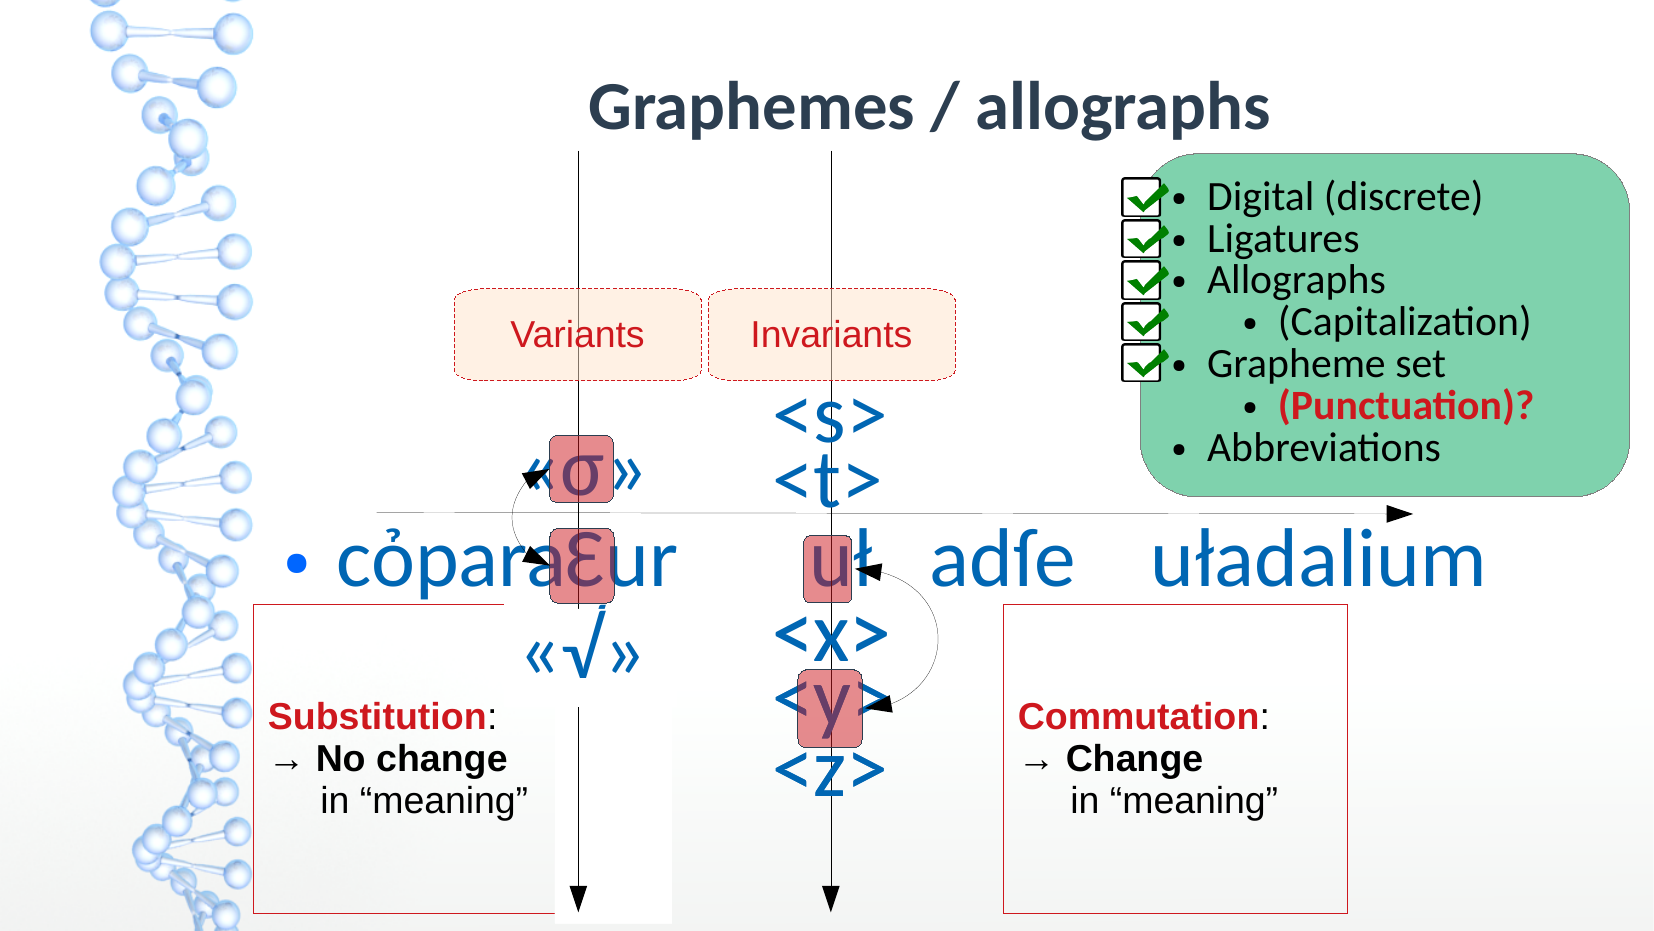

# Graphemes / allographs
Digital (discrete)
Ligatures
Allographs
(Capitalization)
Grapheme set
(Punctuation)?
Abbreviations
Variants
Invariants
<s>
«σ»
<t>
cỏparaƐur uł adſe uładalium
<x>
<x>
«√»
Substitution:
→ No change
 in “meaning”
Commutation:
→ Change
 in “meaning”
<y>
<z>
«√»
<y>
<z>